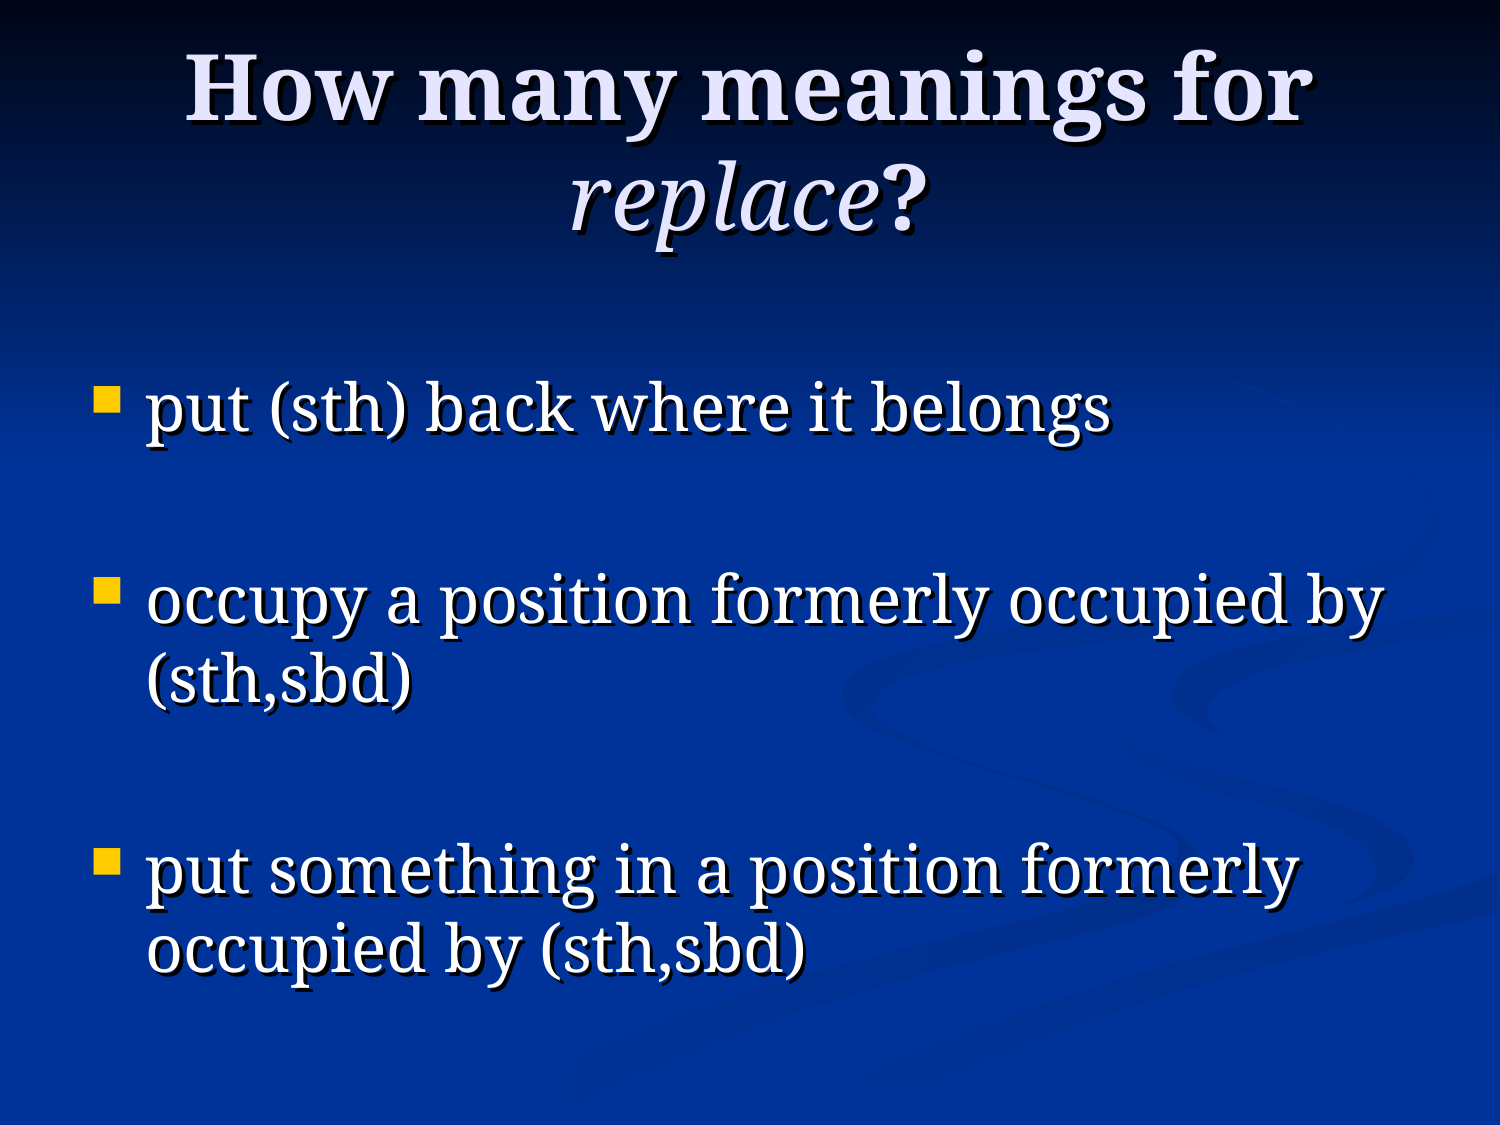

# How many meanings for replace?
put (sth) back where it belongs
occupy a position formerly occupied by (sth,sbd)
put something in a position formerly occupied by (sth,sbd)